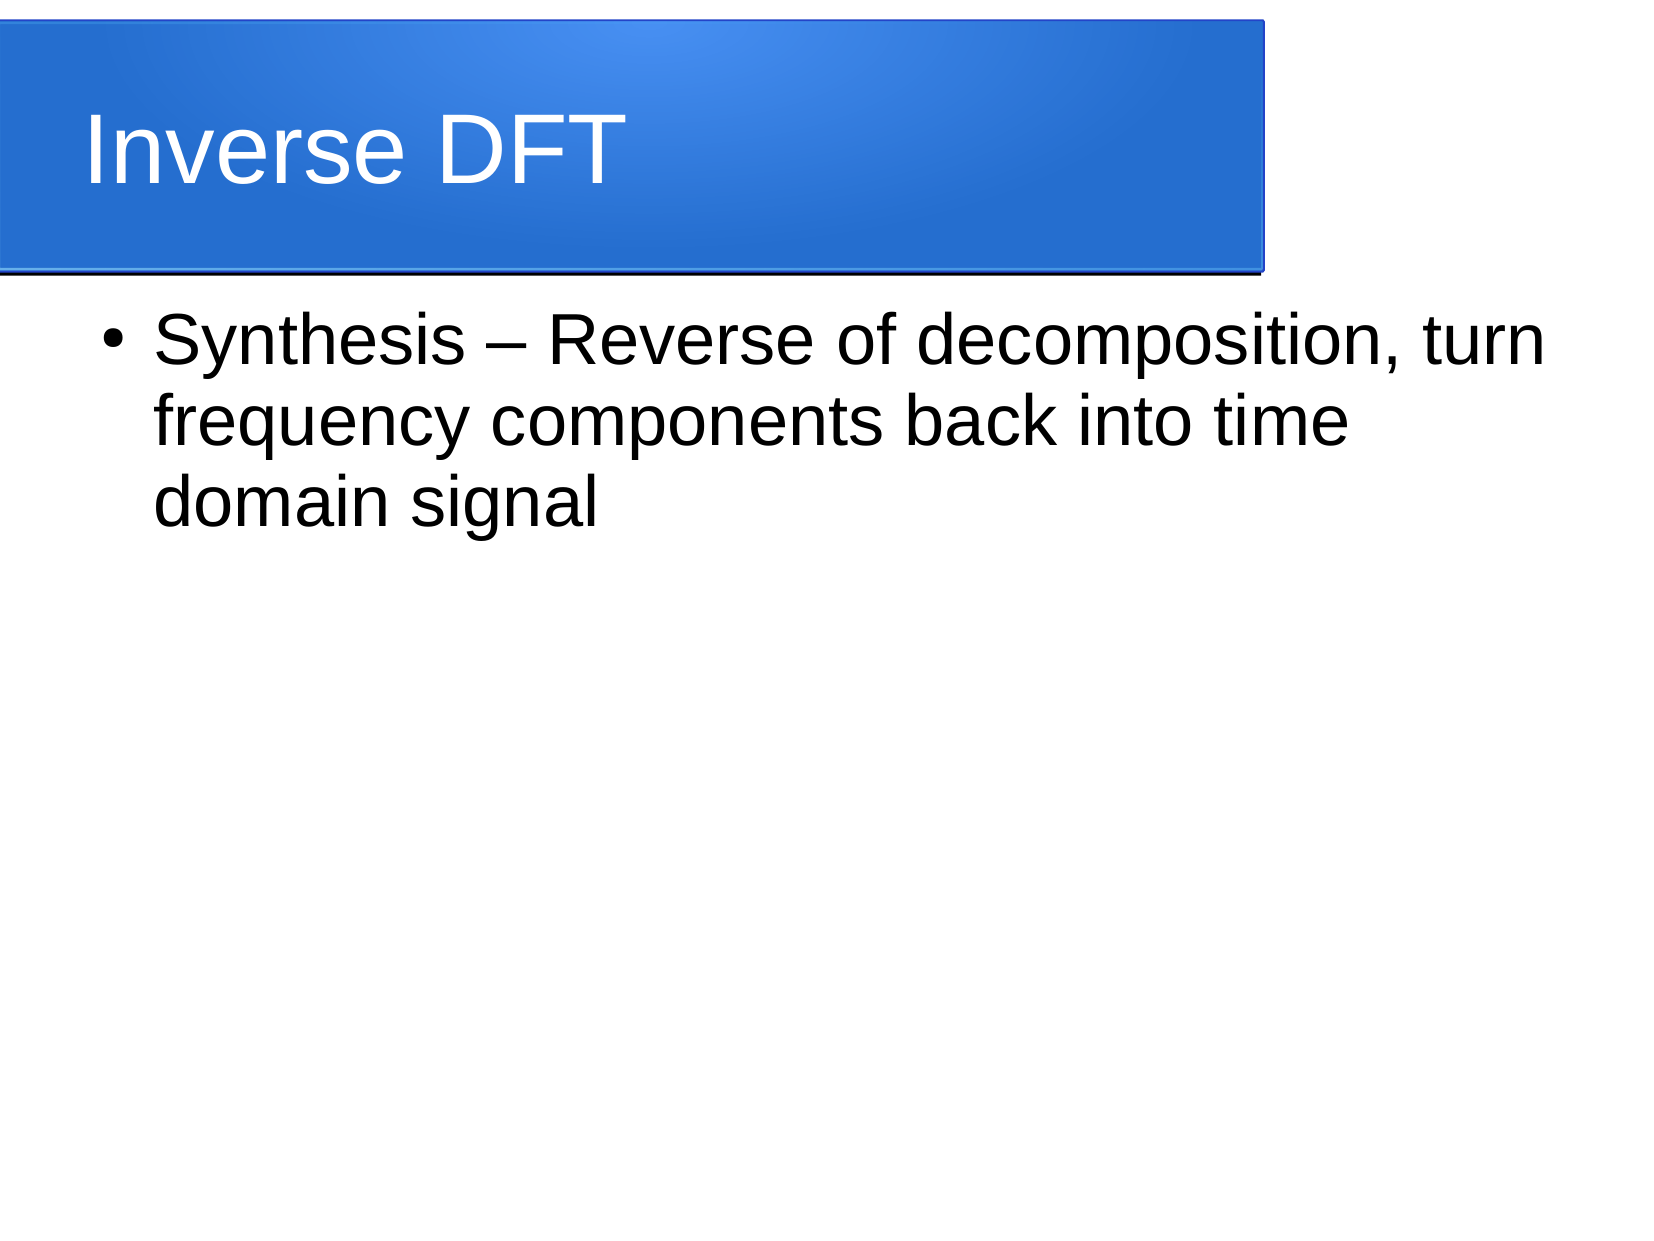

# Inverse DFT
Synthesis – Reverse of decomposition, turn frequency components back into time domain signal